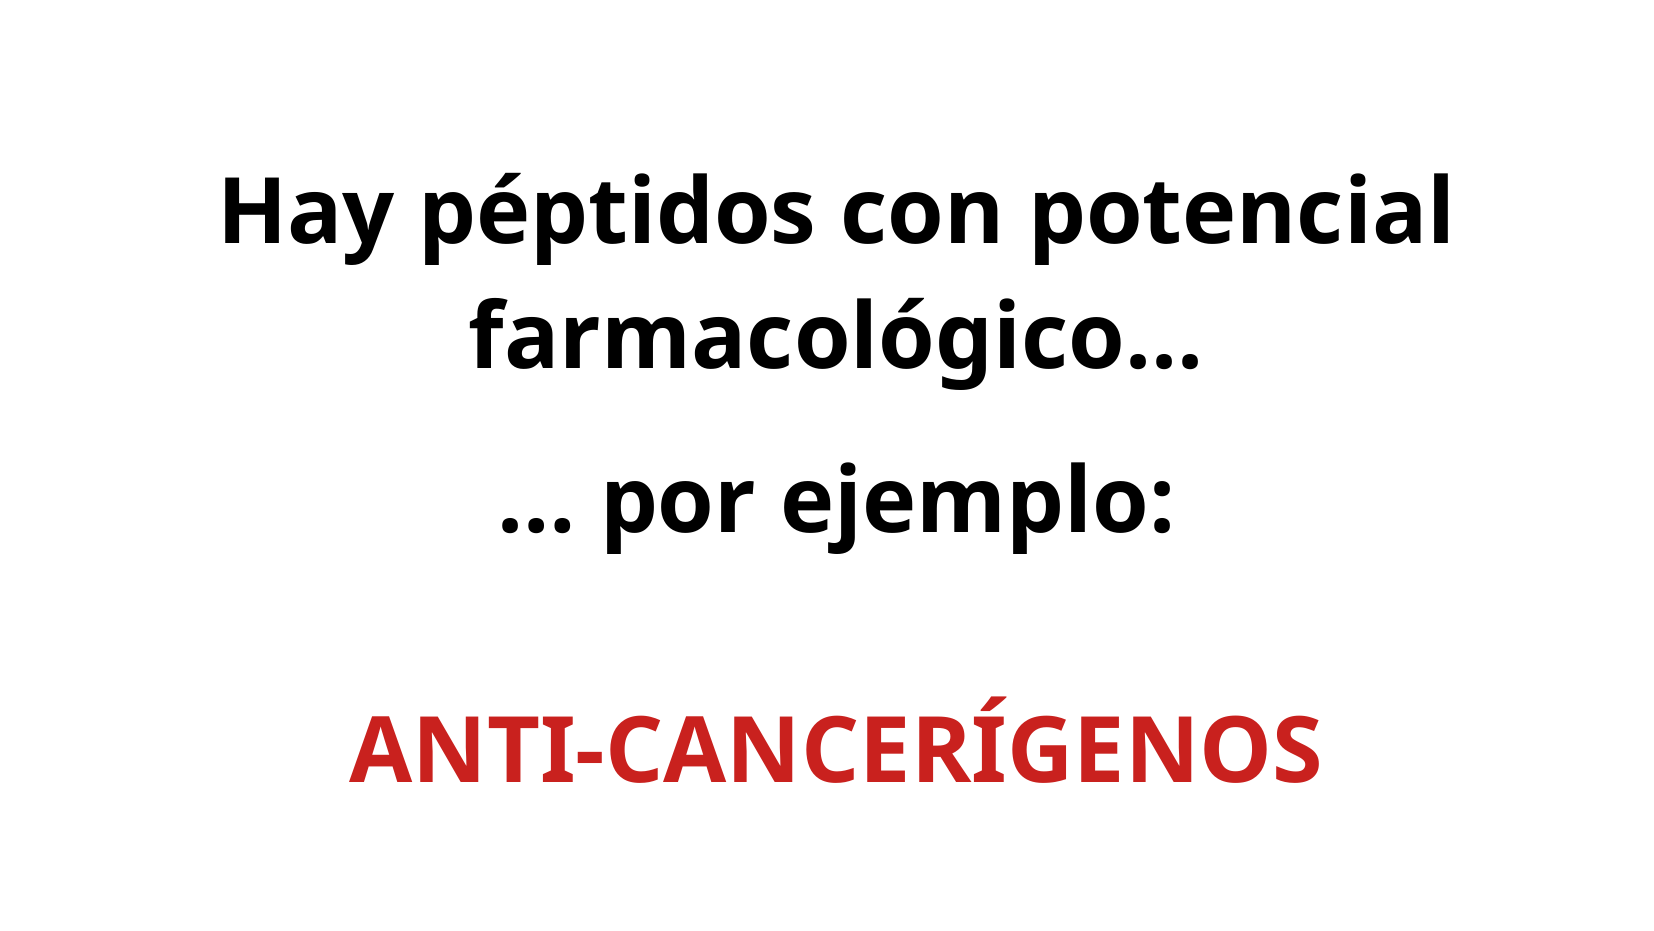

Hay péptidos con potencial farmacológico...
… por ejemplo:
ANTI-CANCERÍGENOS